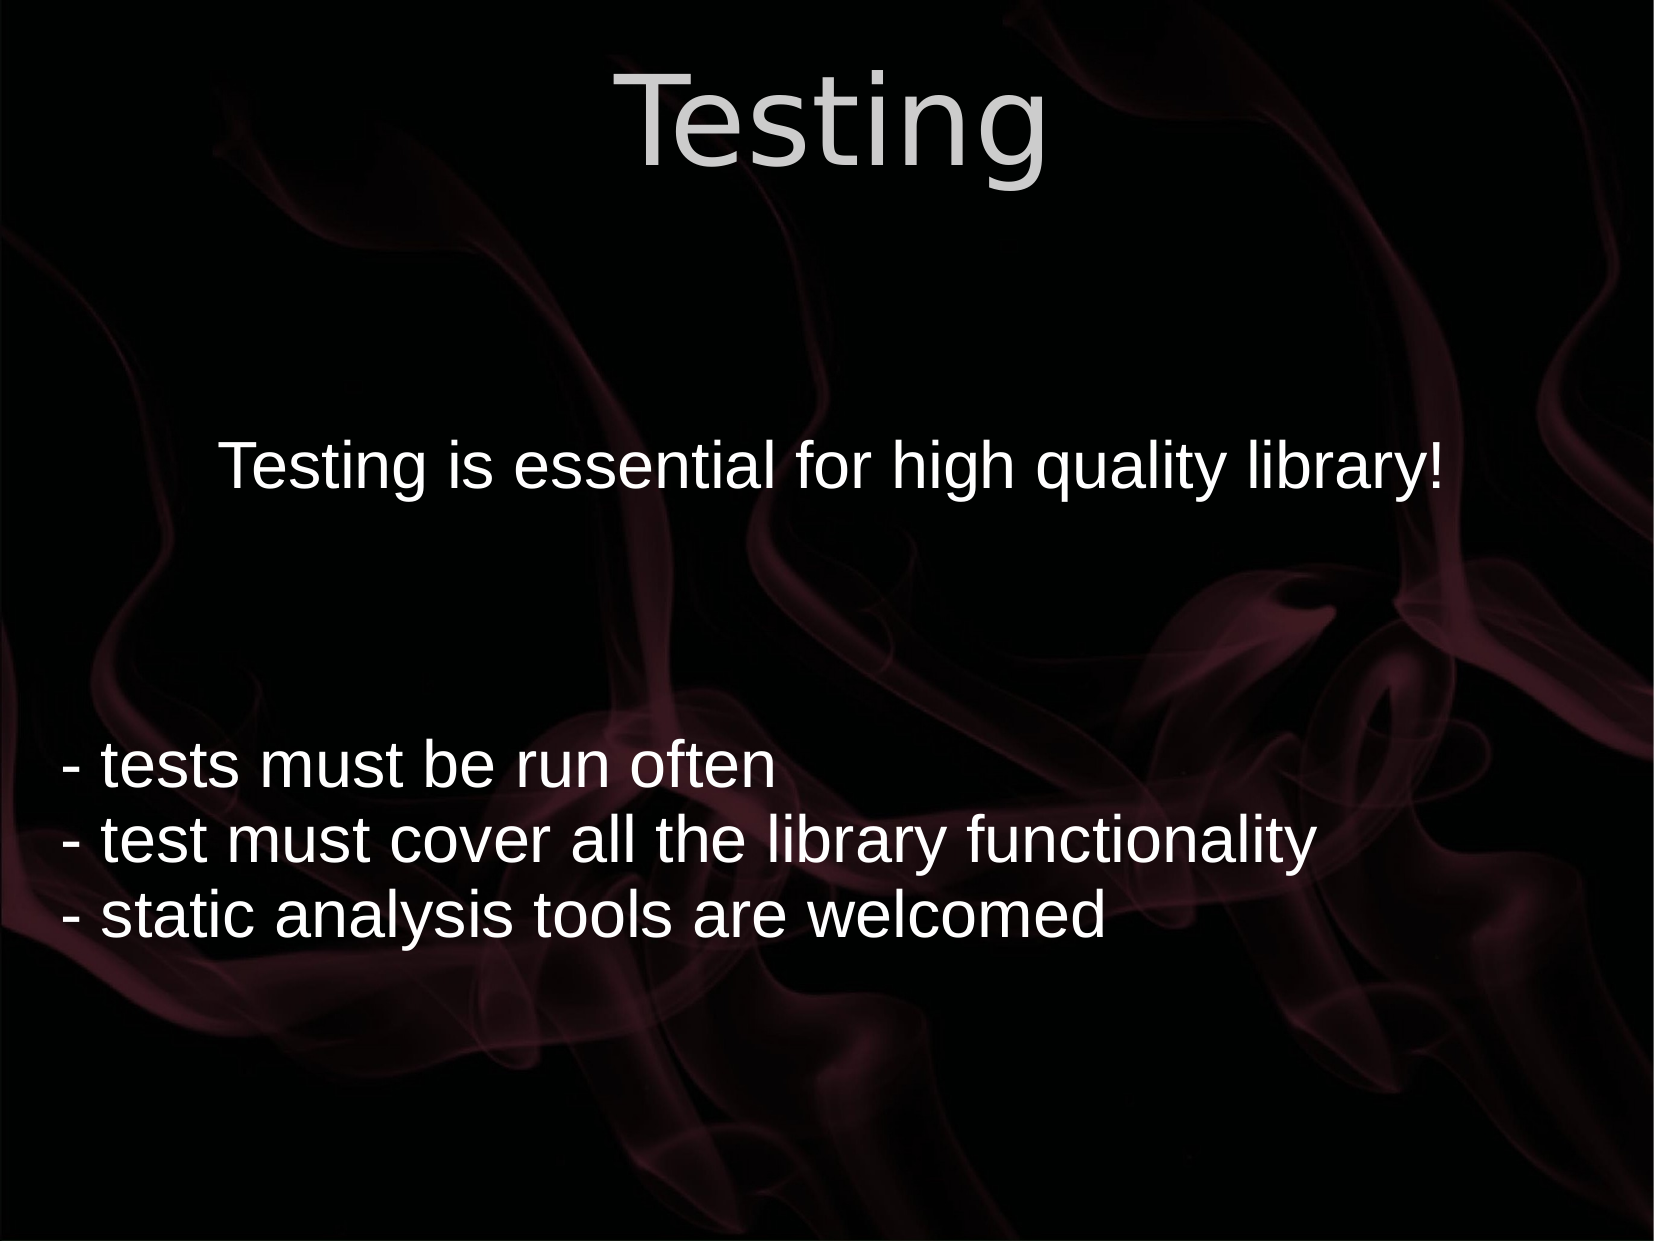

# Testing
Testing is essential for high quality library!
- tests must be run often
- test must cover all the library functionality
- static analysis tools are welcomed